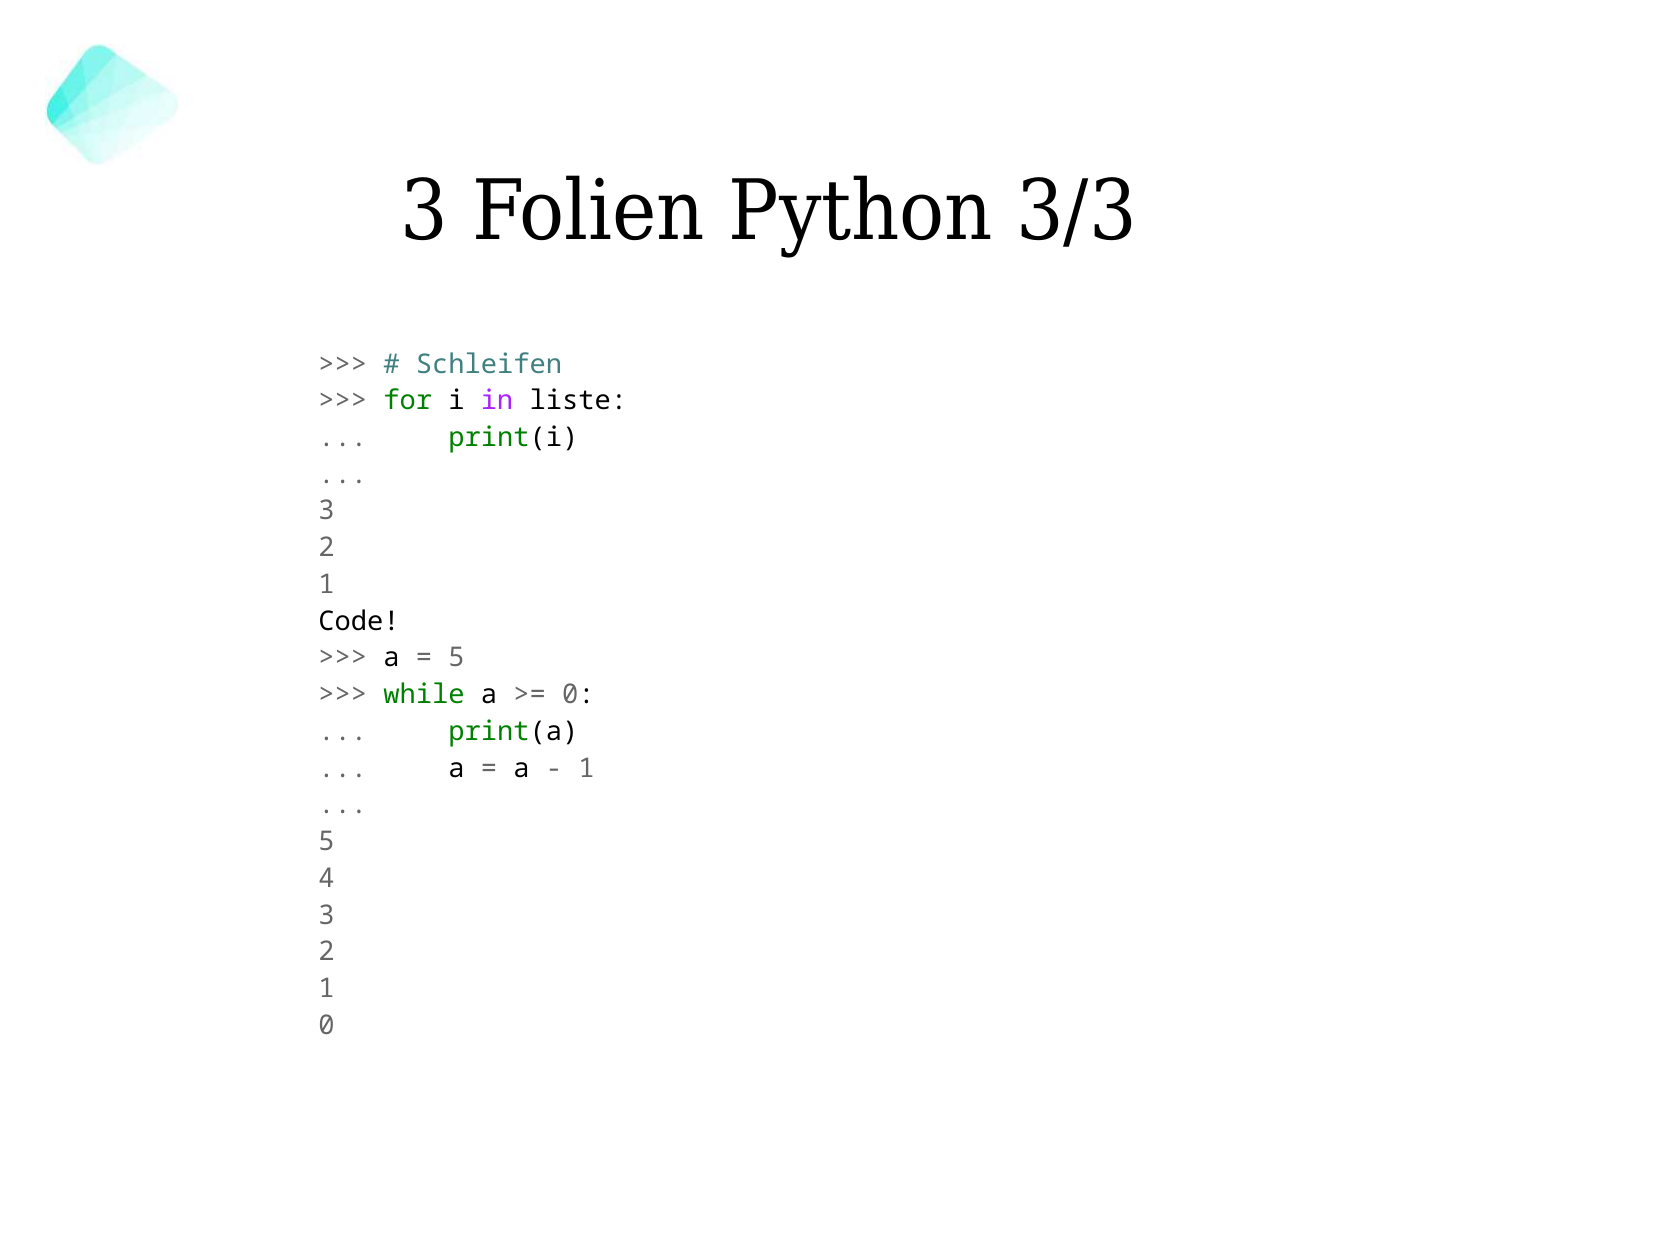

3 Folien Python 3/3
>>> # Schleifen
>>> for i in liste:
... print(i)
...
3
2
1
Code!
>>> a = 5
>>> while a >= 0:
... print(a)
... a = a - 1
...
5
4
3
2
1
0